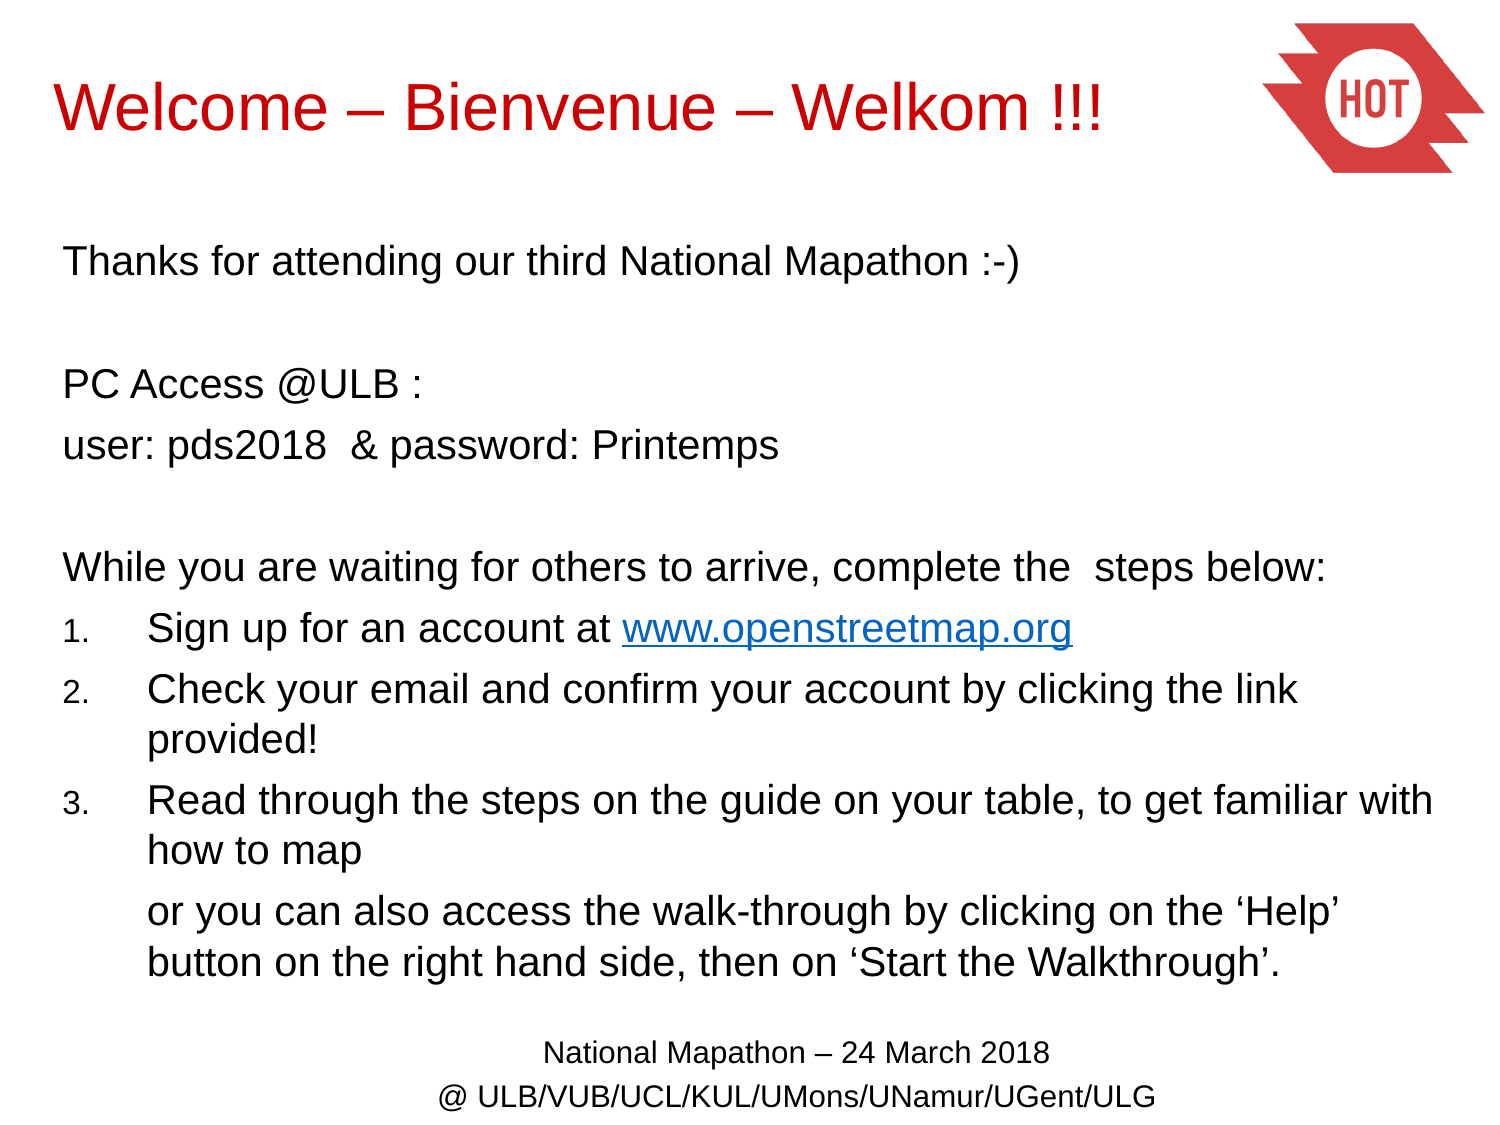

# Welcome – Bienvenue – Welkom !!!
Thanks for attending our third National Mapathon :-)
PC Access @ULB :
user: pds2018 & password: Printemps
While you are waiting for others to arrive, complete the steps below:
Sign up for an account at www.openstreetmap.org
Check your email and confirm your account by clicking the link provided!
Read through the steps on the guide on your table, to get familiar with how to map
or you can also access the walk-through by clicking on the ‘Help’ button on the right hand side, then on ‘Start the Walkthrough’.
National Mapathon – 24 March 2018
@ ULB/VUB/UCL/KUL/UMons/UNamur/UGent/ULG